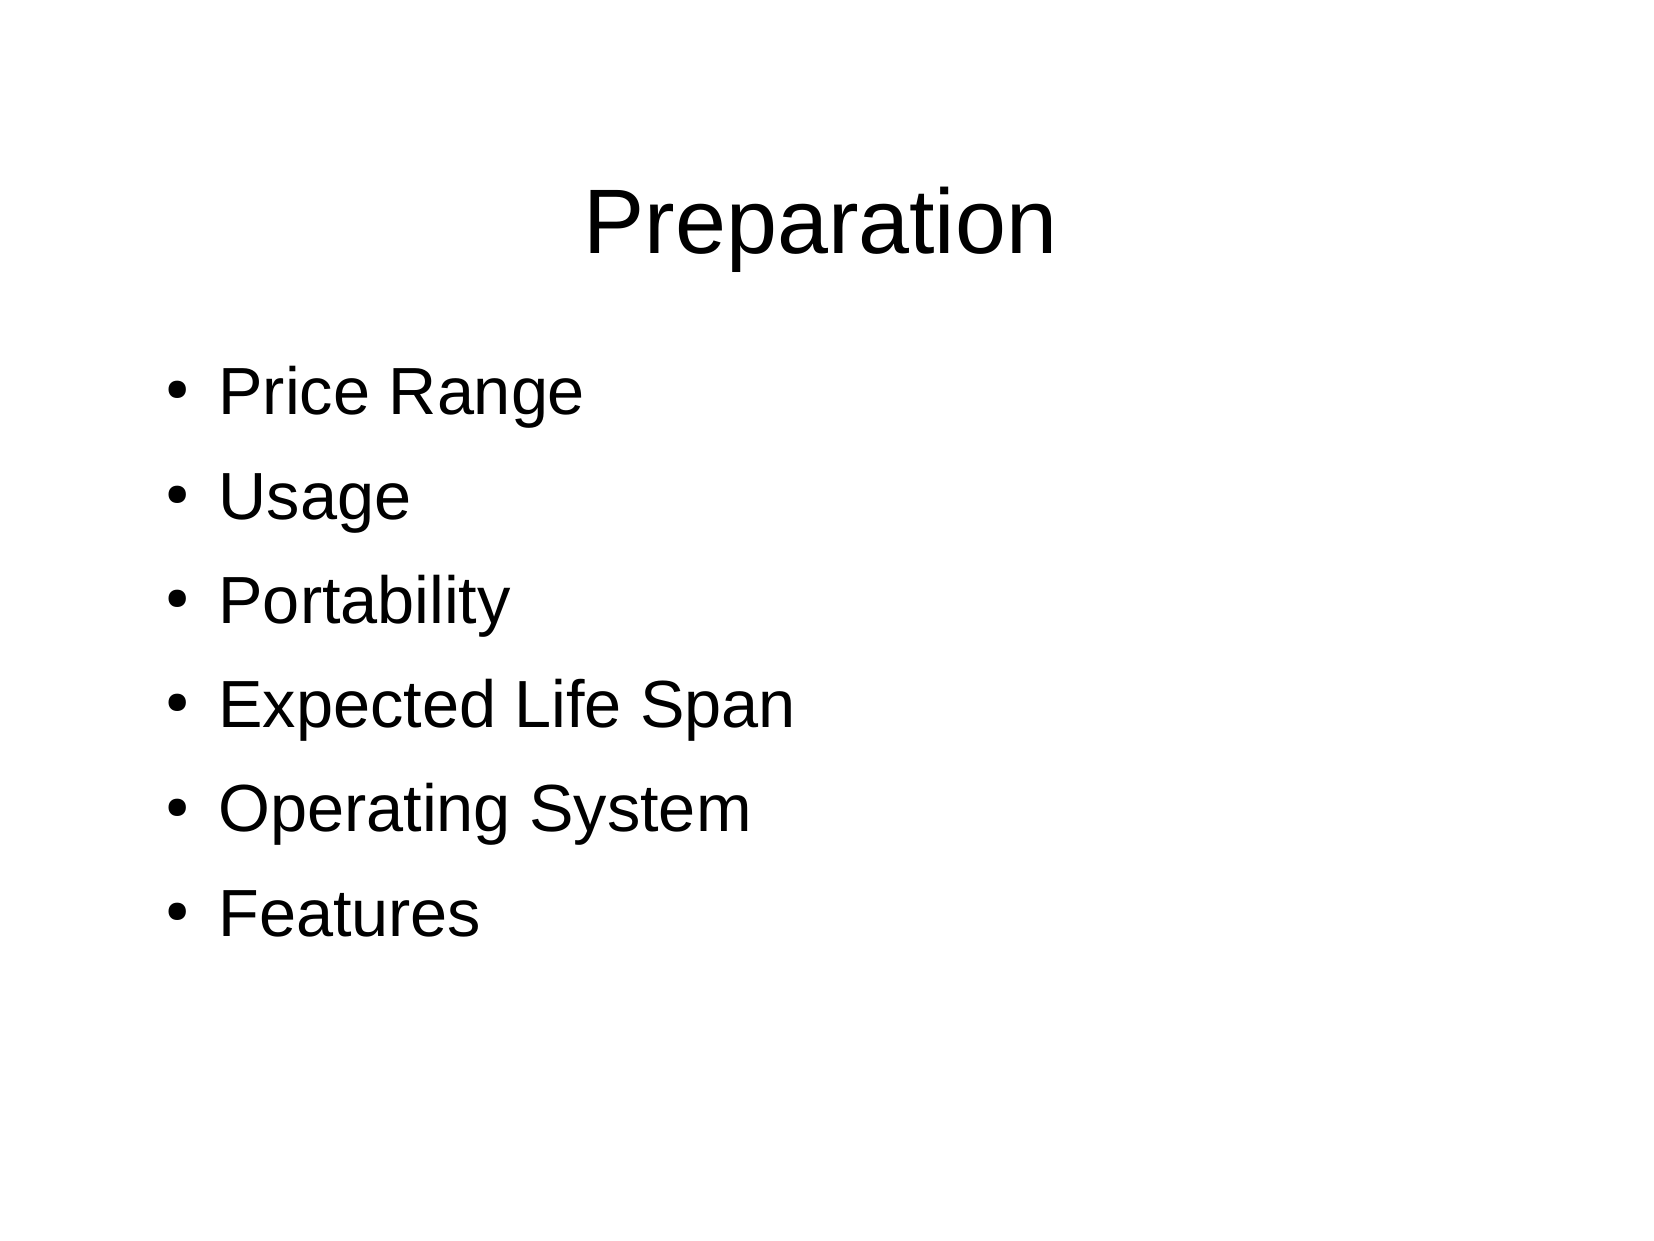

# Preparation
Price Range
Usage
Portability
Expected Life Span
Operating System
Features